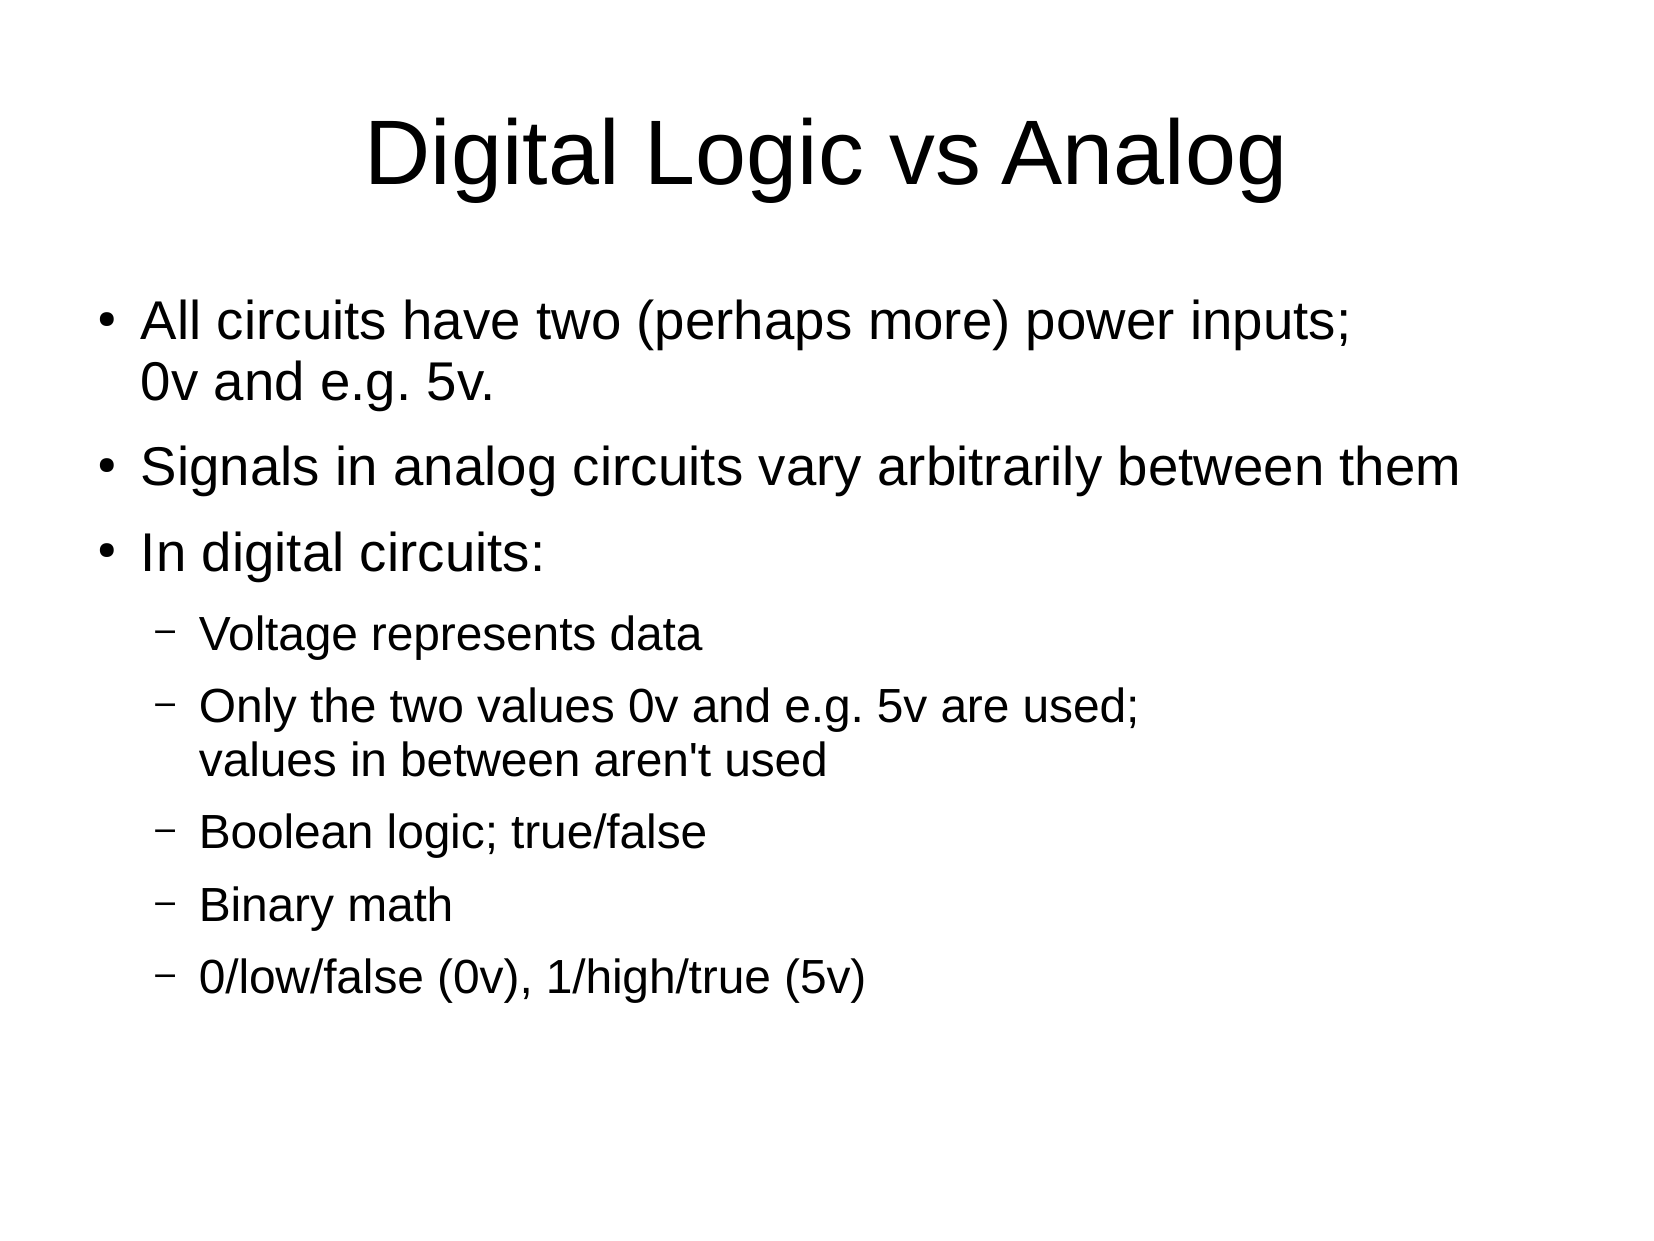

# Digital Logic vs Analog
All circuits have two (perhaps more) power inputs;
0v and e.g. 5v.
Signals in analog circuits vary arbitrarily between them
In digital circuits:
Voltage represents data
Only the two values 0v and e.g. 5v are used;
values in between aren't used
Boolean logic; true/false
Binary math
0/low/false (0v), 1/high/true (5v)